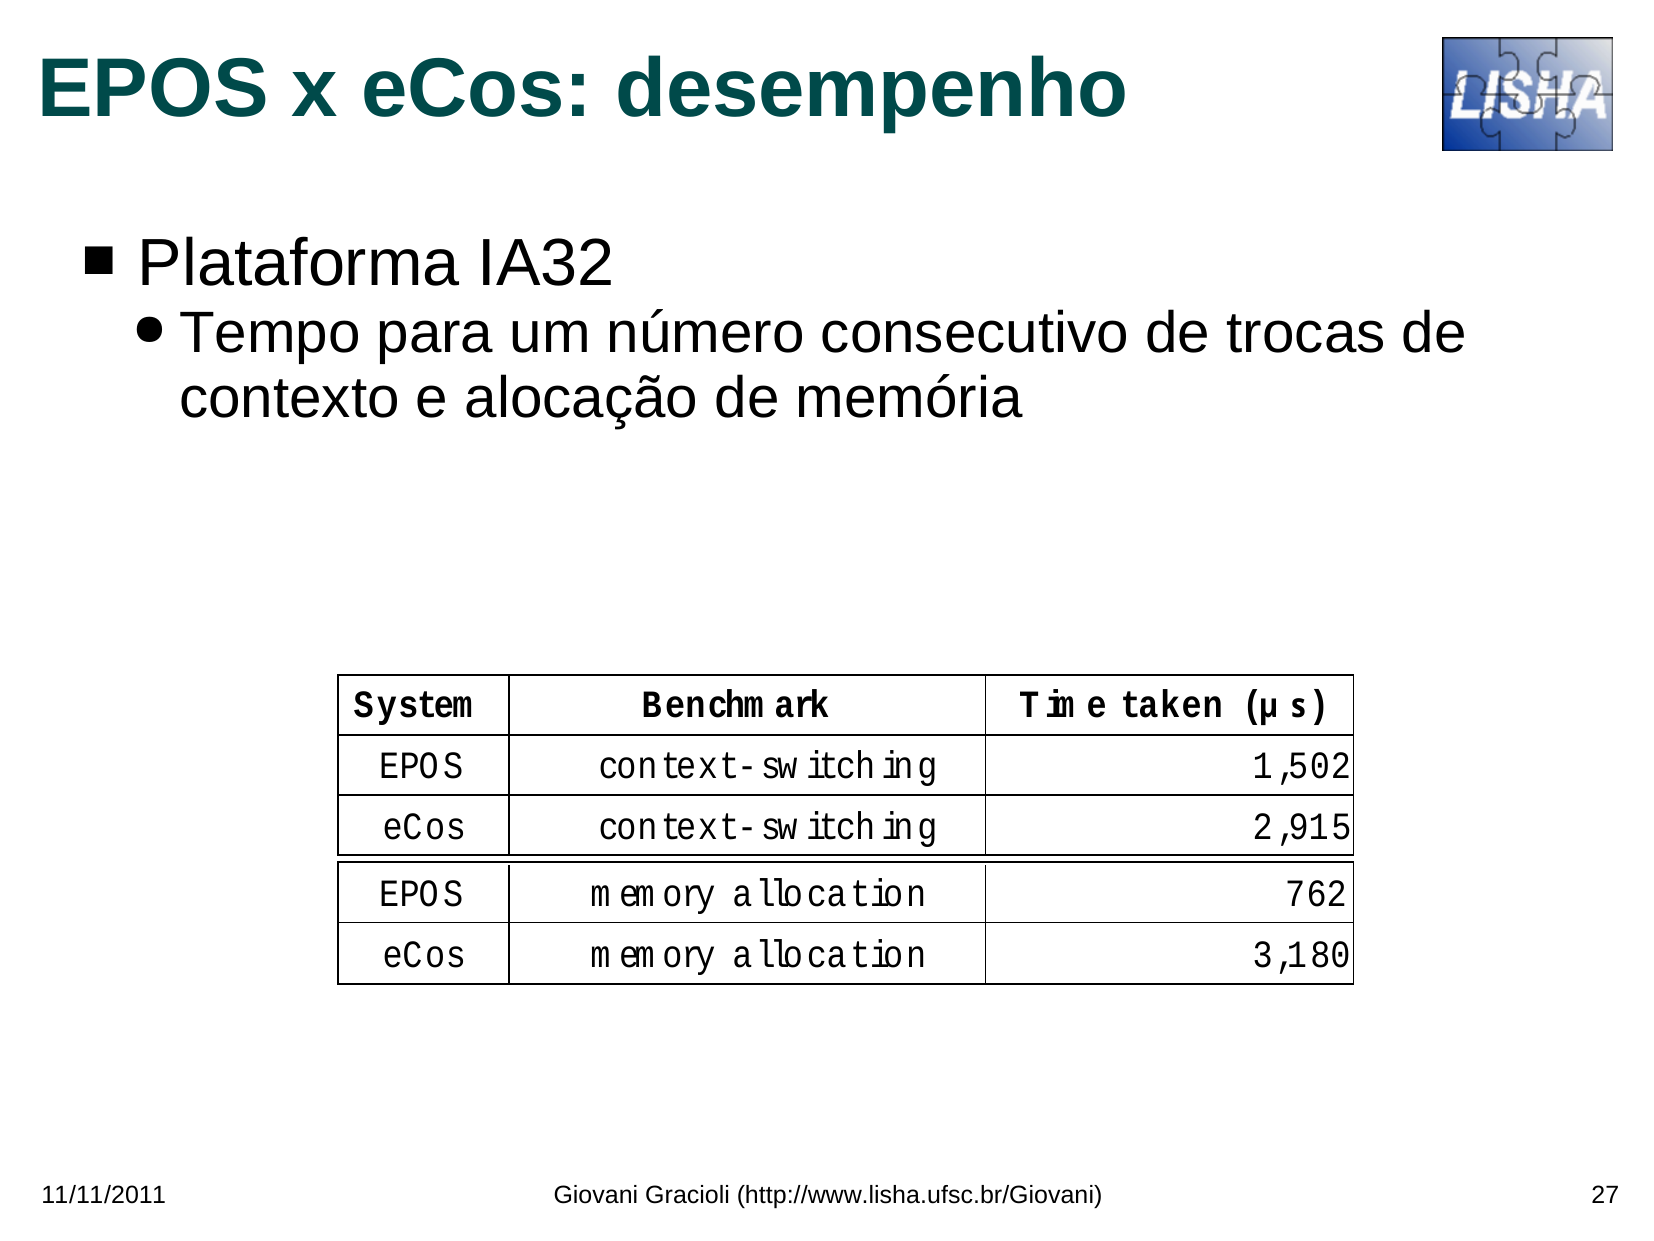

# EPOS x eCos: desempenho
Plataforma IA32
Tempo para um número consecutivo de trocas de contexto e alocação de memória